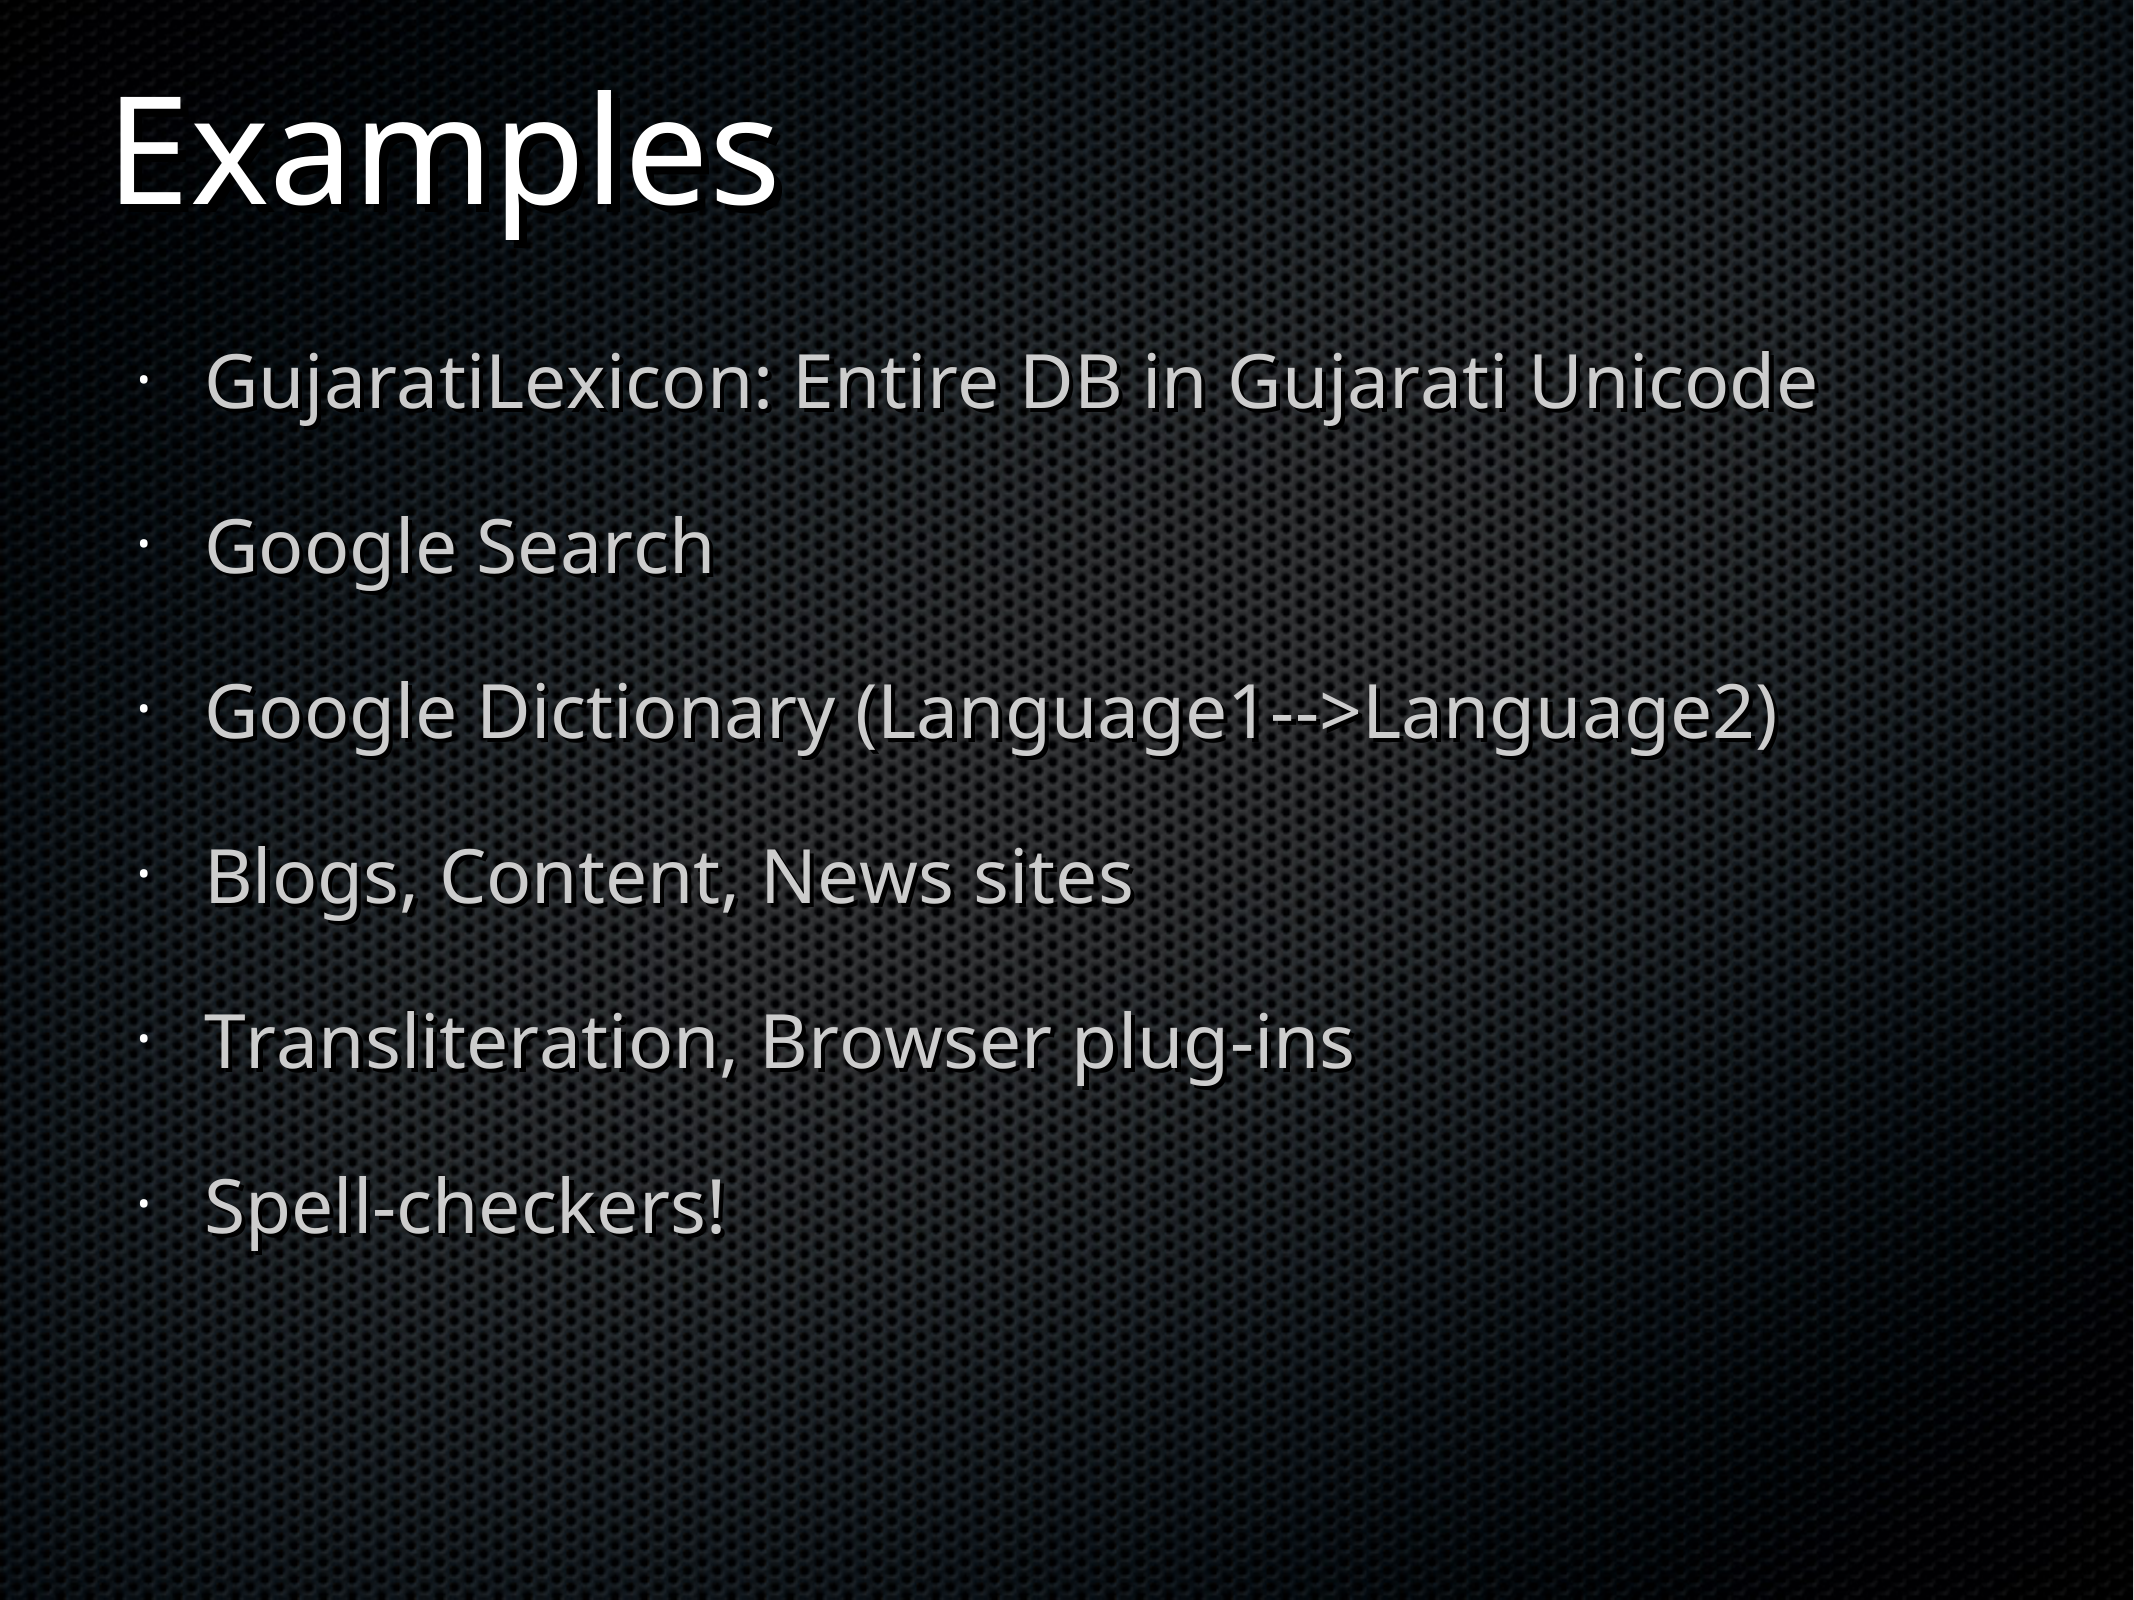

# Examples
GujaratiLexicon: Entire DB in Gujarati Unicode
Google Search
Google Dictionary (Language1-->Language2)
Blogs, Content, News sites
Transliteration, Browser plug-ins
Spell-checkers!